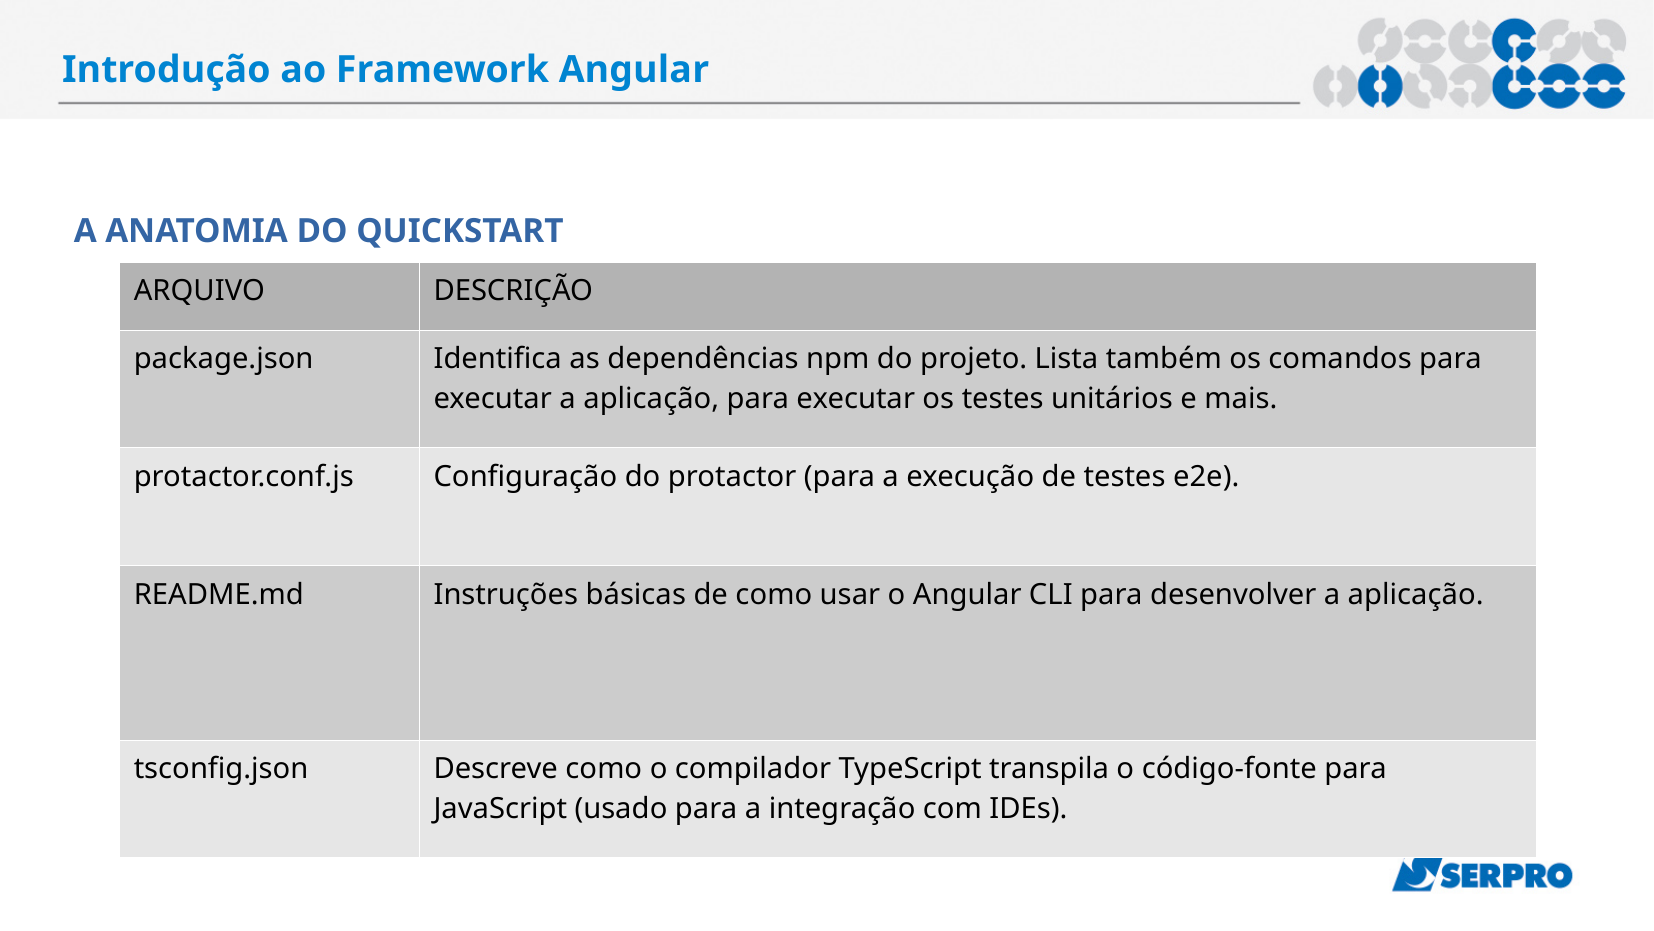

Introdução ao Framework Angular
A ANATOMIA DO QUICKSTART
| ARQUIVO | DESCRIÇÃO |
| --- | --- |
| package.json | Identifica as dependências npm do projeto. Lista também os comandos para executar a aplicação, para executar os testes unitários e mais. |
| protactor.conf.js | Configuração do protactor (para a execução de testes e2e). |
| README.md | Instruções básicas de como usar o Angular CLI para desenvolver a aplicação. |
| tsconfig.json | Descreve como o compilador TypeScript transpila o código-fonte para JavaScript (usado para a integração com IDEs). |